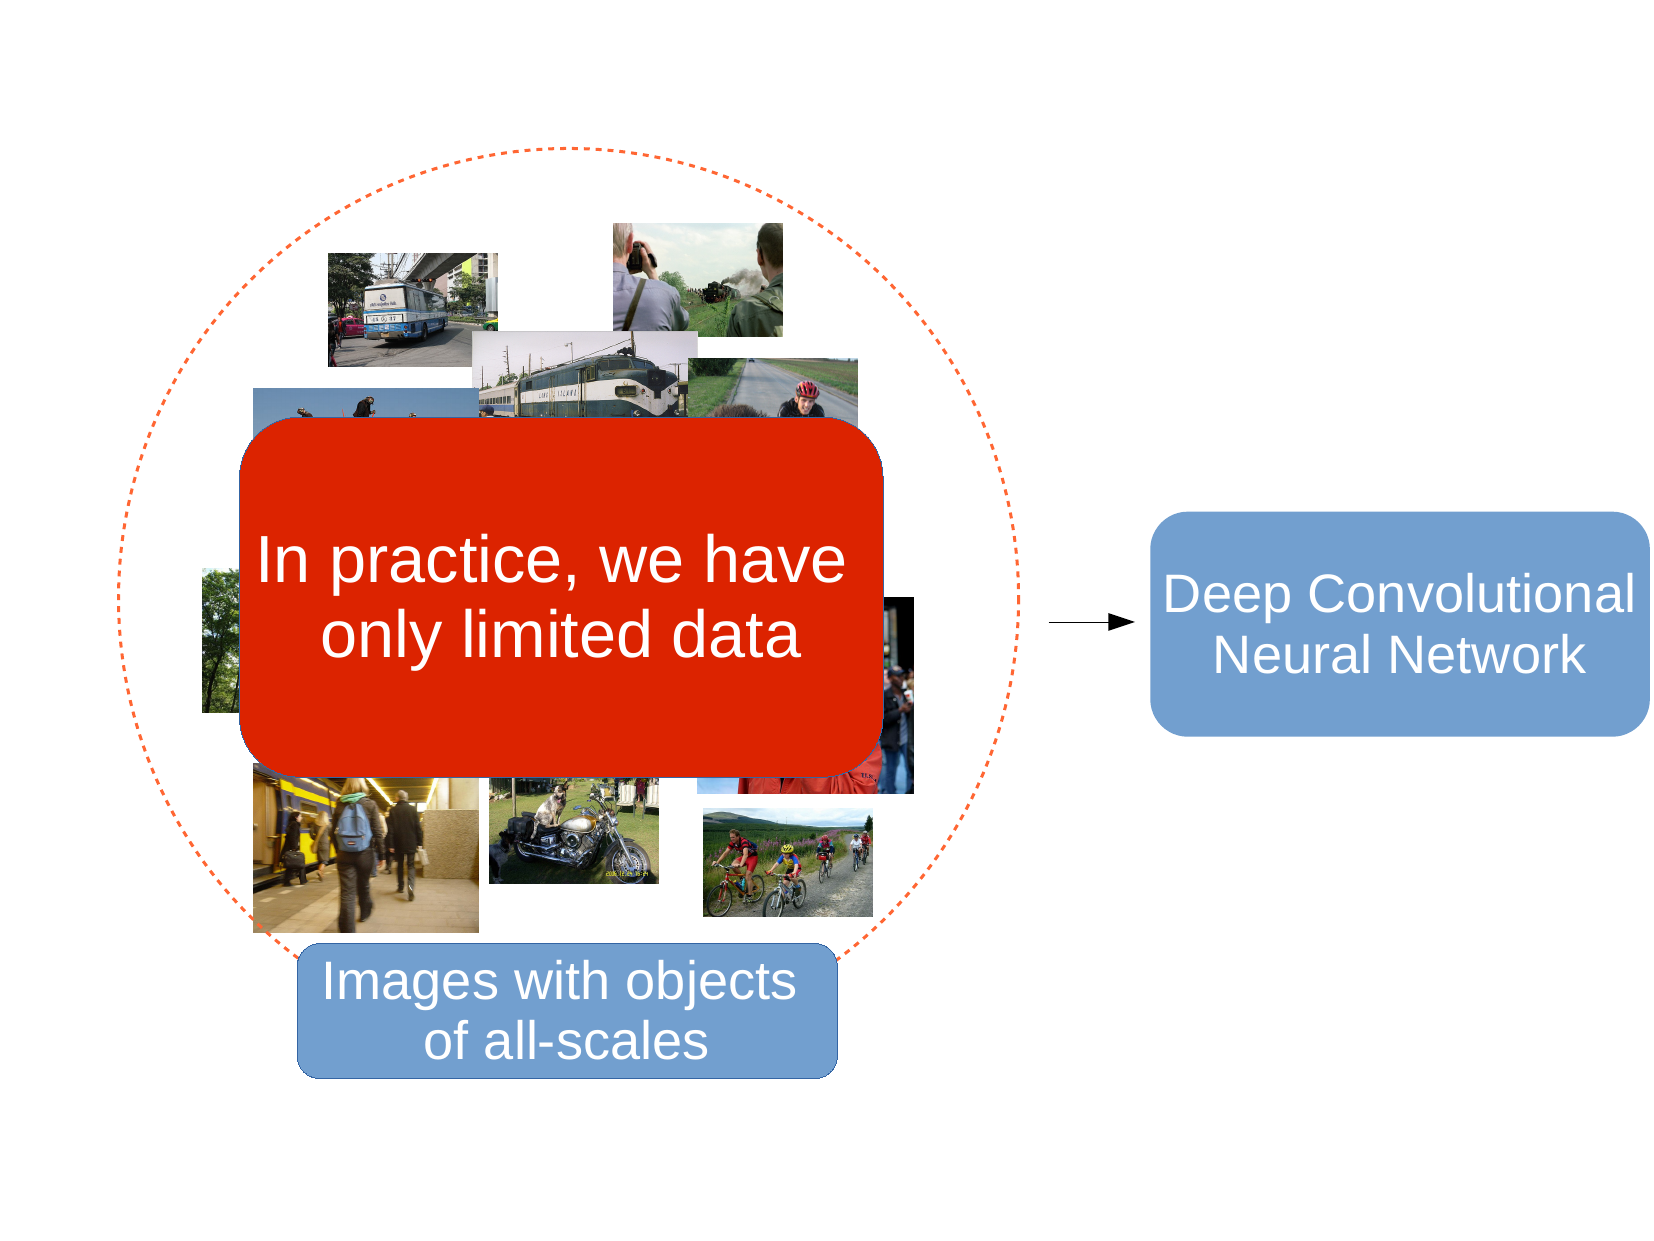

In practice, we have
only limited data
Deep Convolutional
Neural Network
Images with objects
of all-scales